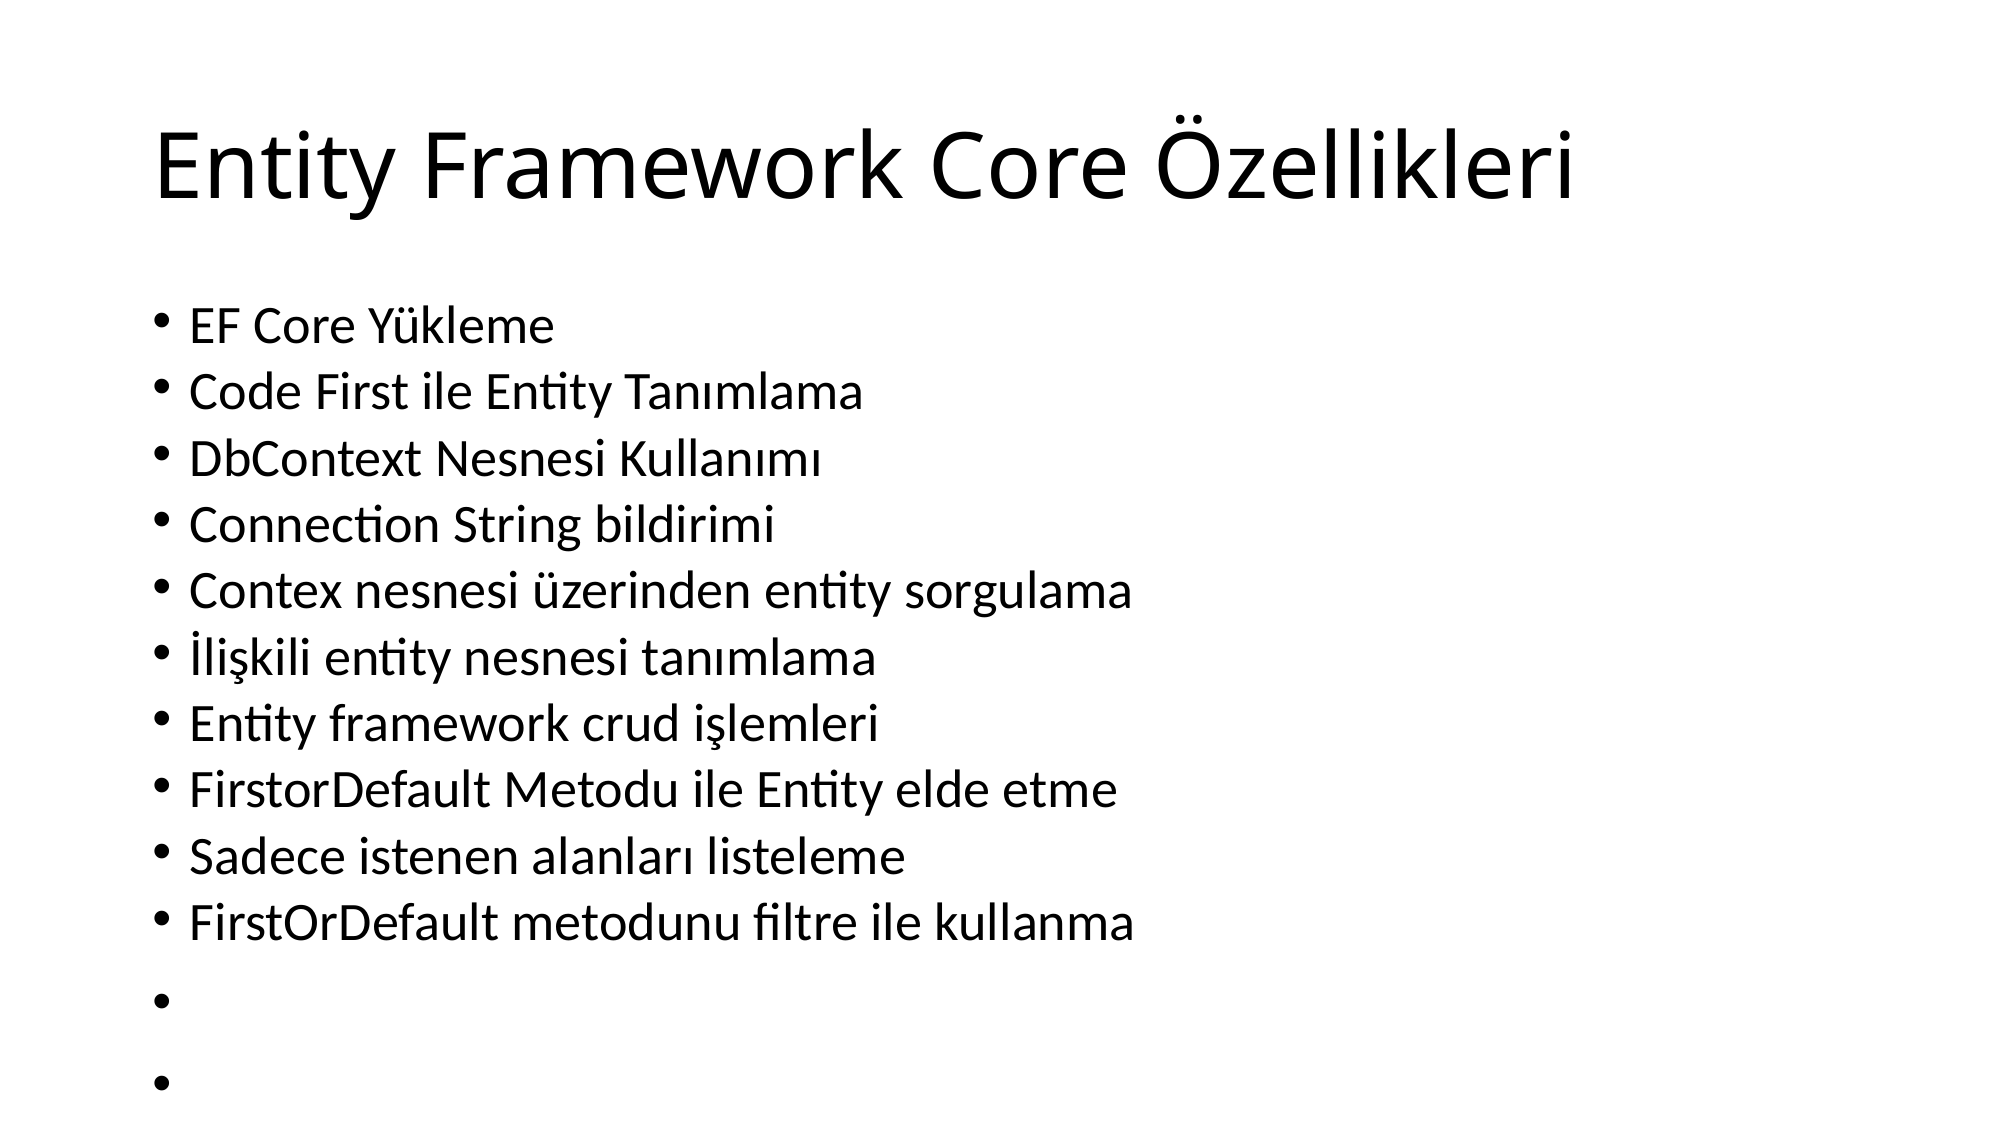

# Entity Framework Core Özellikleri
EF Core Yükleme
Code First ile Entity Tanımlama
DbContext Nesnesi Kullanımı
Connection String bildirimi
Contex nesnesi üzerinden entity sorgulama
İlişkili entity nesnesi tanımlama
Entity framework crud işlemleri
FirstorDefault Metodu ile Entity elde etme
Sadece istenen alanları listeleme
FirstOrDefault metodunu filtre ile kullanma